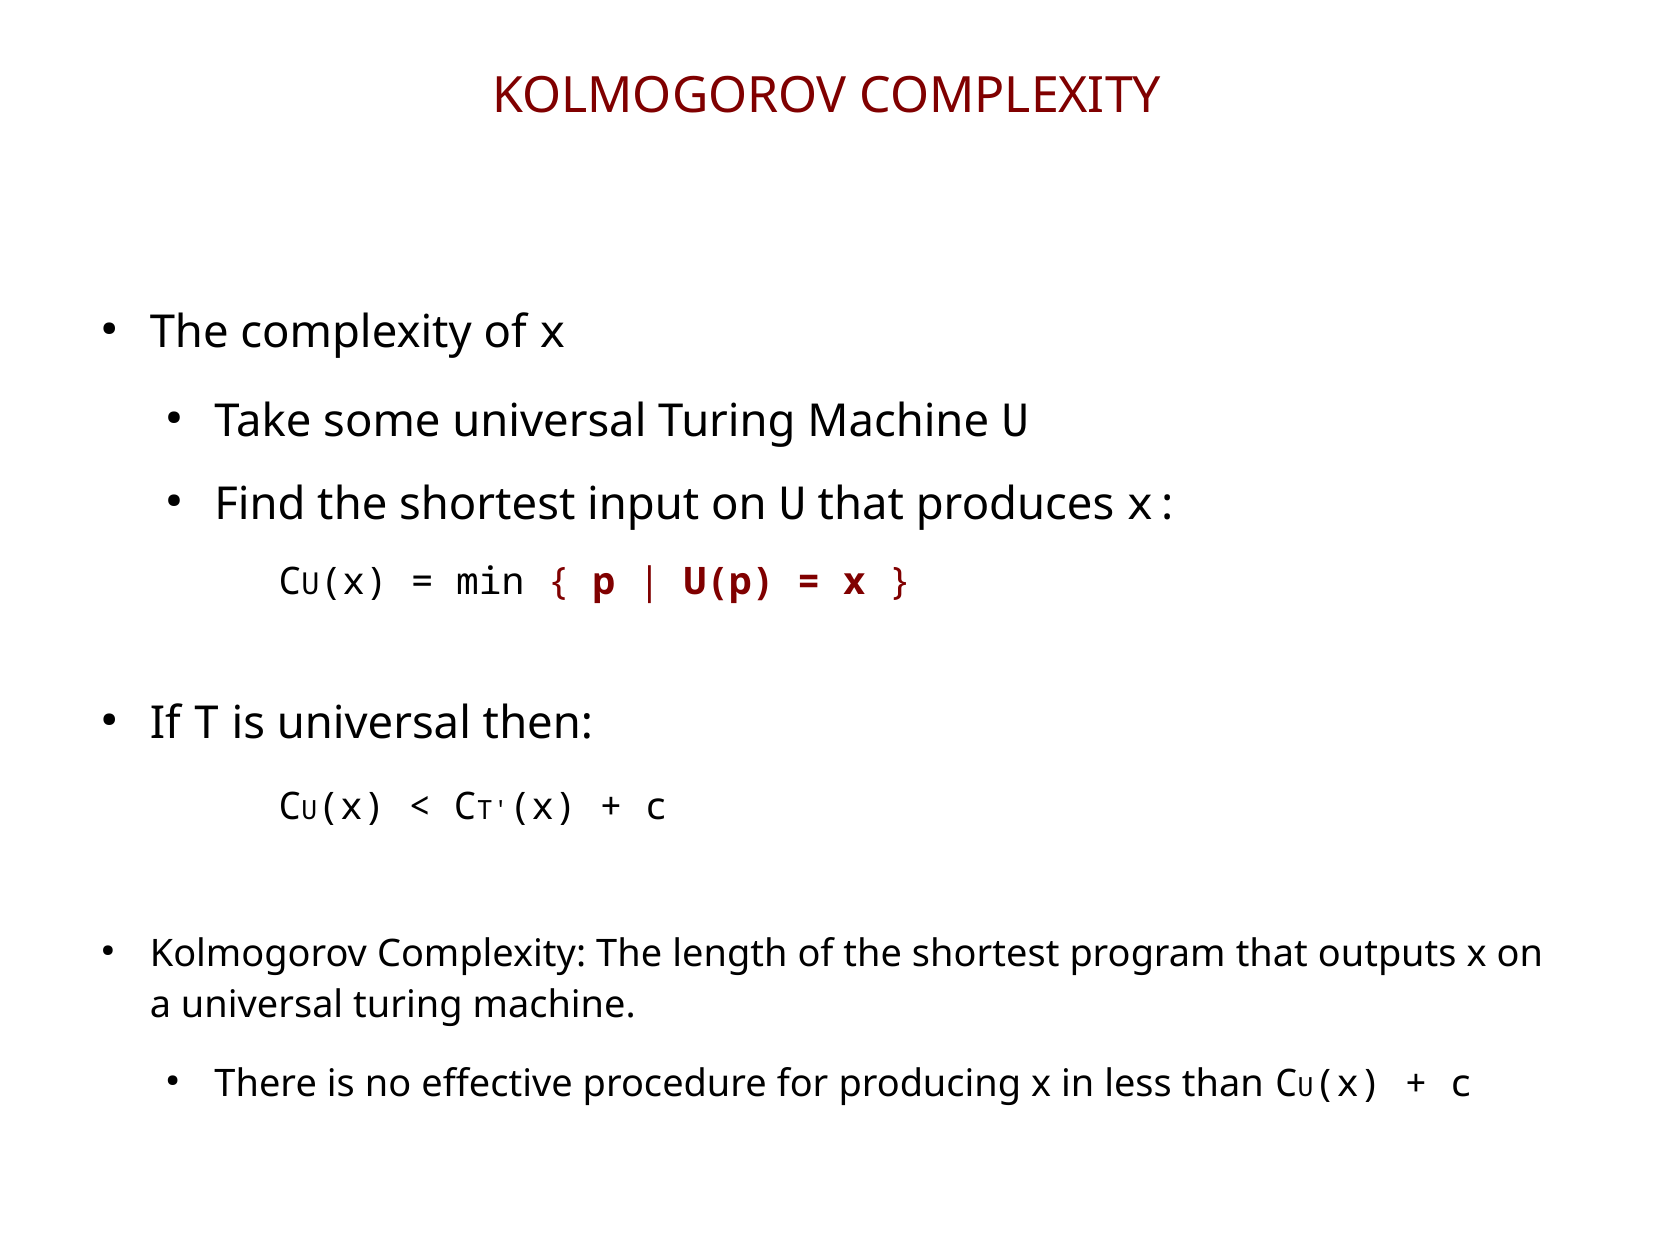

# KOLMOGOROV COMPLEXITY
The complexity of x
Take some universal Turing Machine U
Find the shortest input on U that produces x:
CU(x) = min { p | U(p) = x }
If T is universal then:
CU(x) < CT'(x) + c
Kolmogorov Complexity: The length of the shortest program that outputs x on a universal turing machine.
There is no effective procedure for producing x in less than CU(x) + c